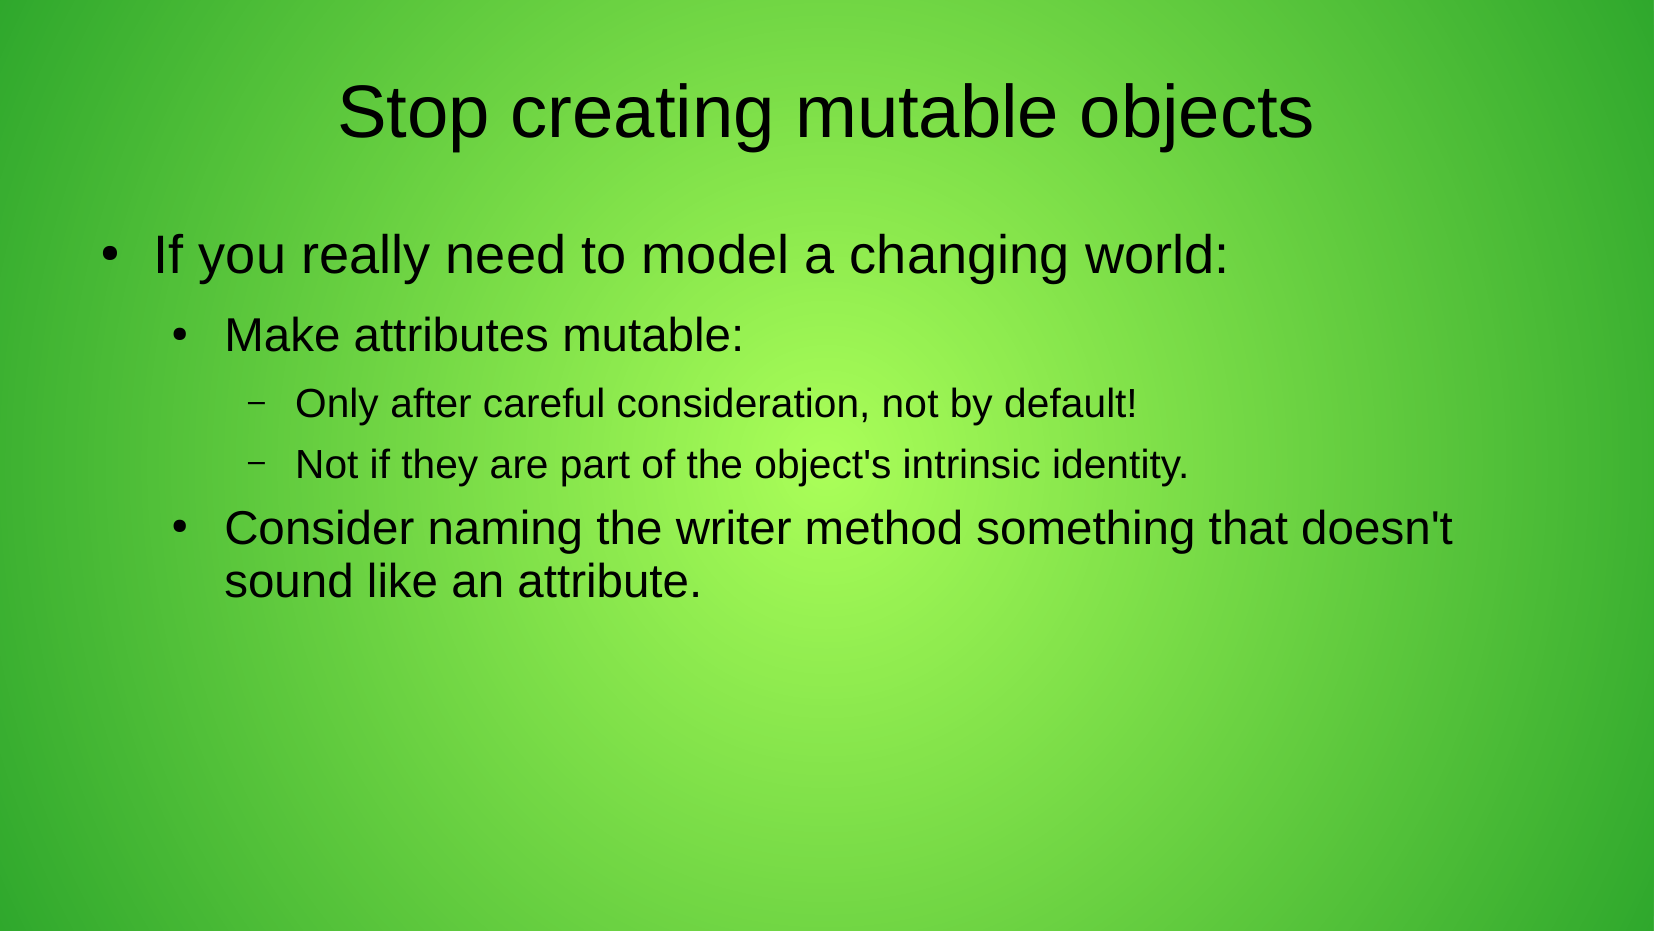

# Stop creating mutable objects
If you really need to model a changing world:
Make attributes mutable:
Only after careful consideration, not by default!
Not if they are part of the object's intrinsic identity.
Consider naming the writer method something that doesn't sound like an attribute.